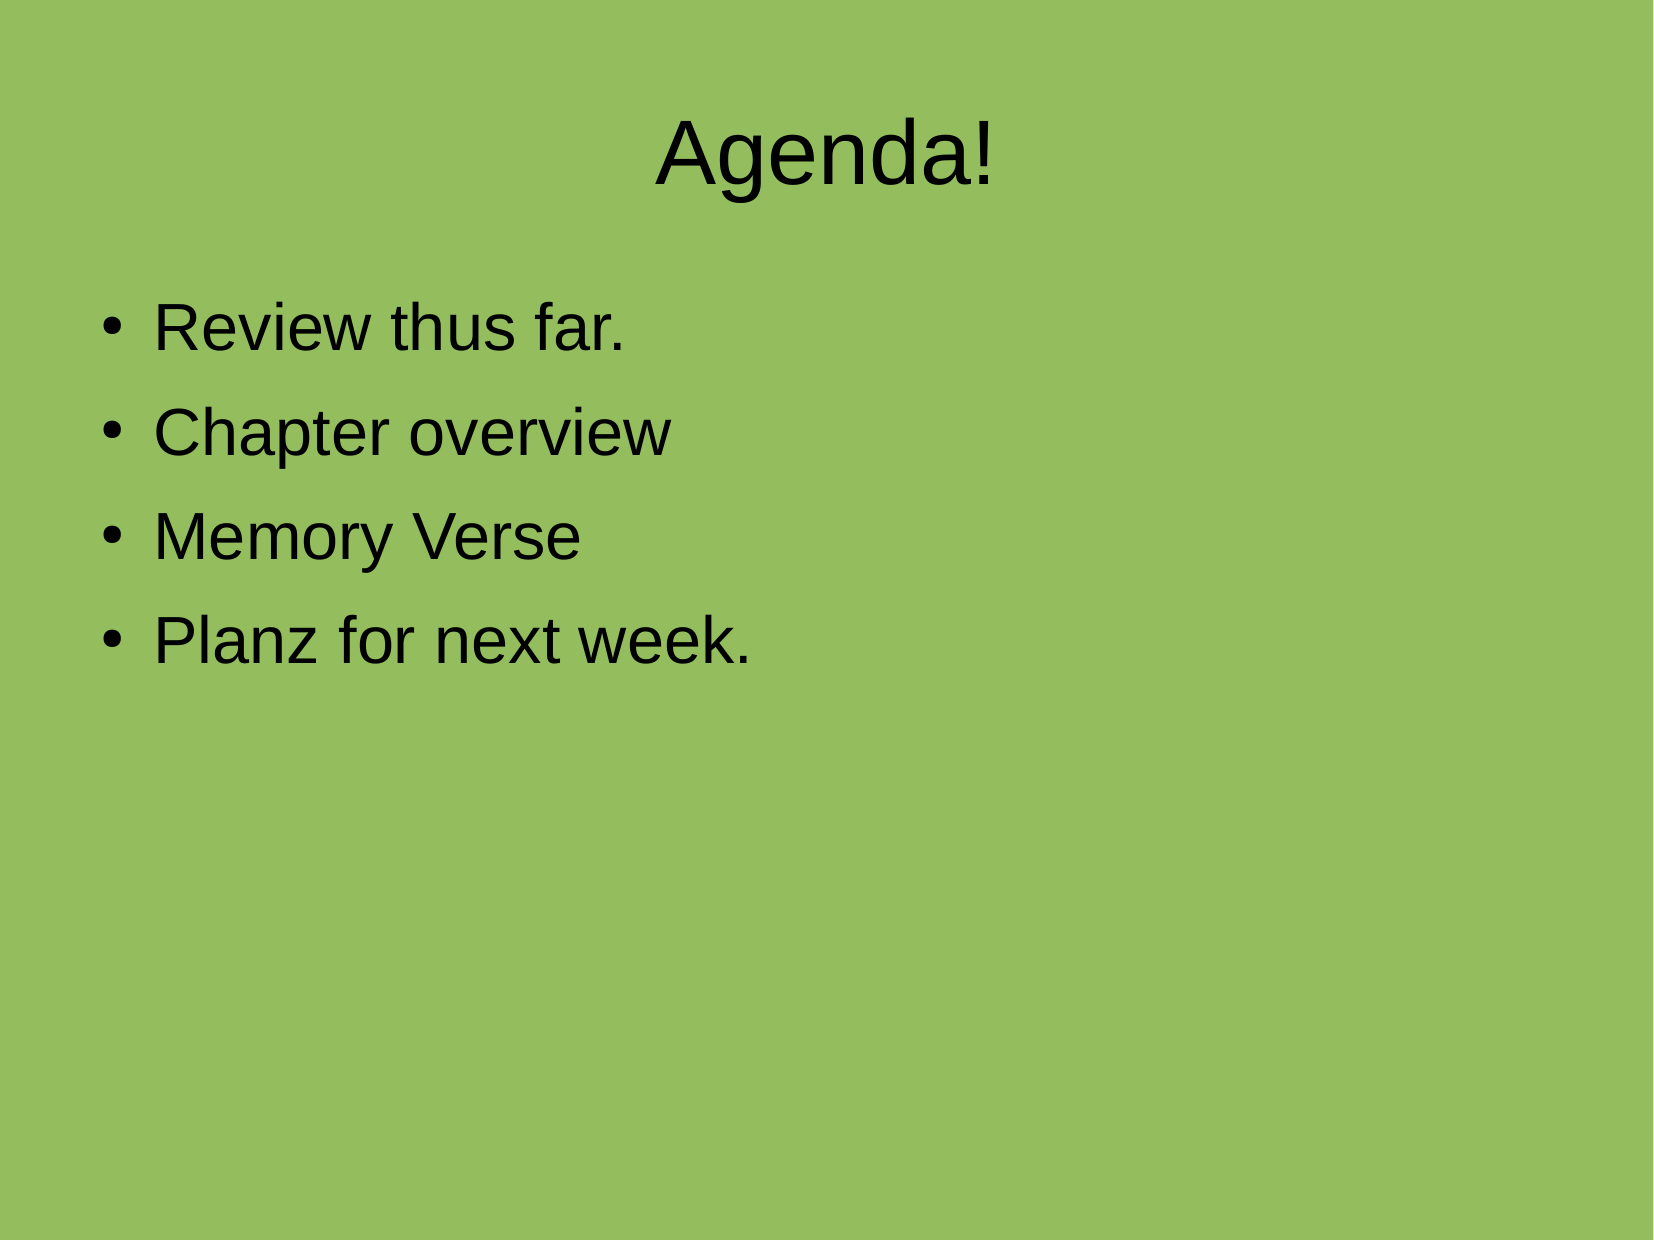

# Agenda!
Review thus far.
Chapter overview
Memory Verse
Planz for next week.